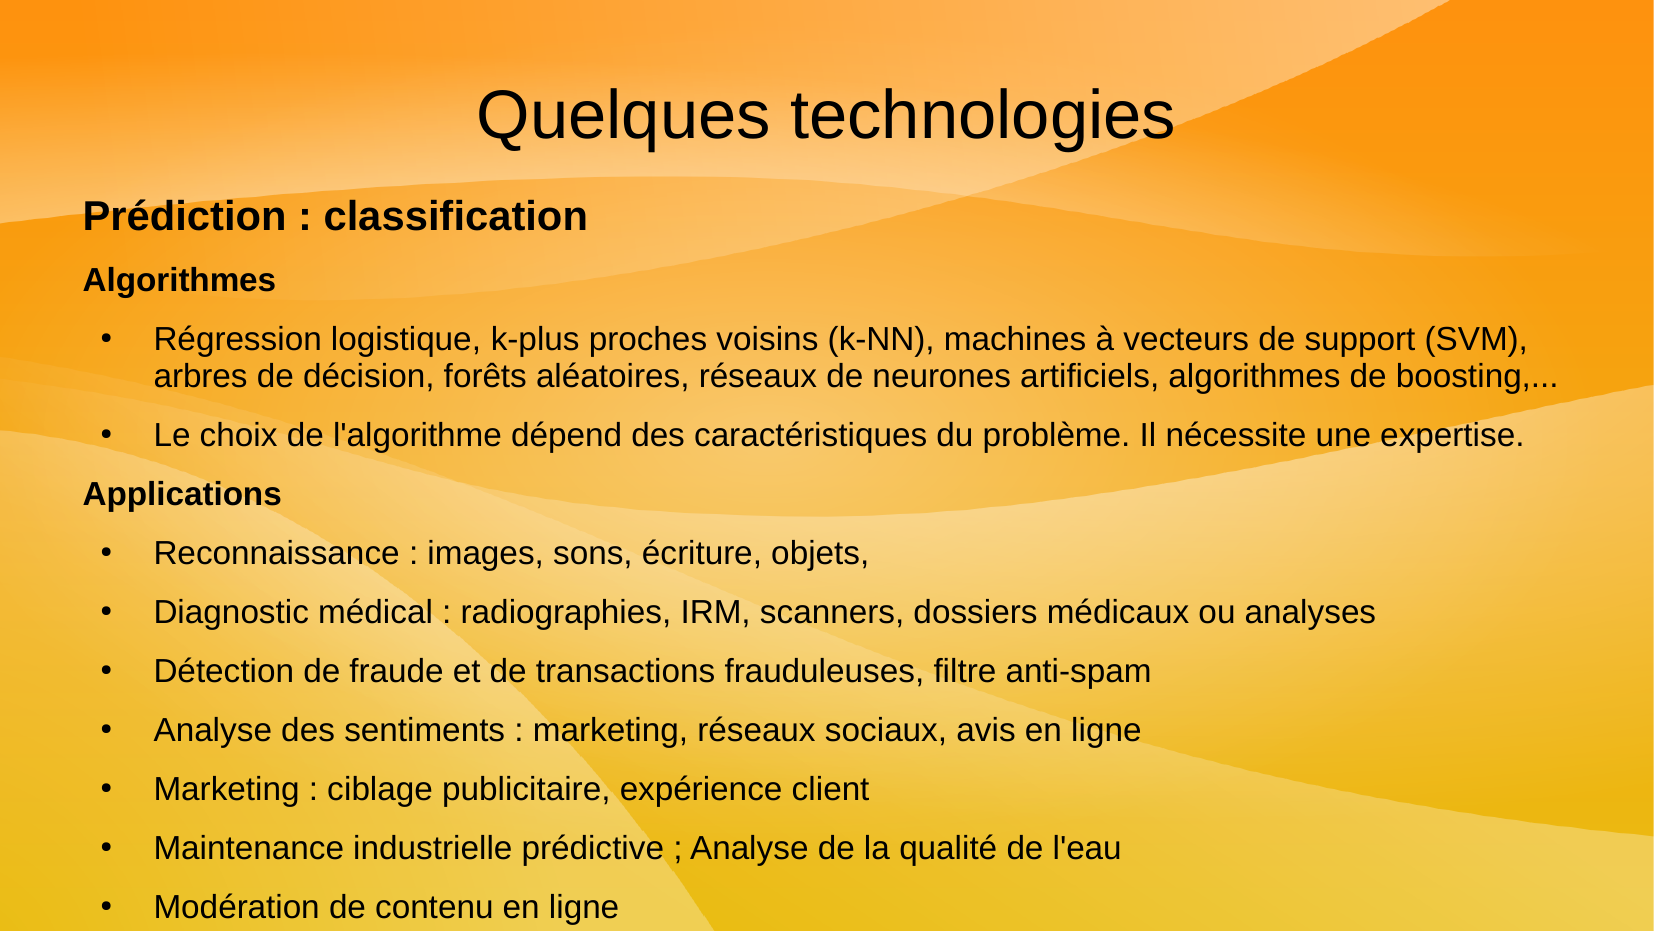

# Quelques technologies
Prédiction : classification
Algorithmes
Régression logistique, k-plus proches voisins (k-NN), machines à vecteurs de support (SVM), arbres de décision, forêts aléatoires, réseaux de neurones artificiels, algorithmes de boosting,...
Le choix de l'algorithme dépend des caractéristiques du problème. Il nécessite une expertise.
Applications
Reconnaissance : images, sons, écriture, objets,
Diagnostic médical : radiographies, IRM, scanners, dossiers médicaux ou analyses
Détection de fraude et de transactions frauduleuses, filtre anti-spam
Analyse des sentiments : marketing, réseaux sociaux, avis en ligne
Marketing : ciblage publicitaire, expérience client
Maintenance industrielle prédictive ; Analyse de la qualité de l'eau
Modération de contenu en ligne